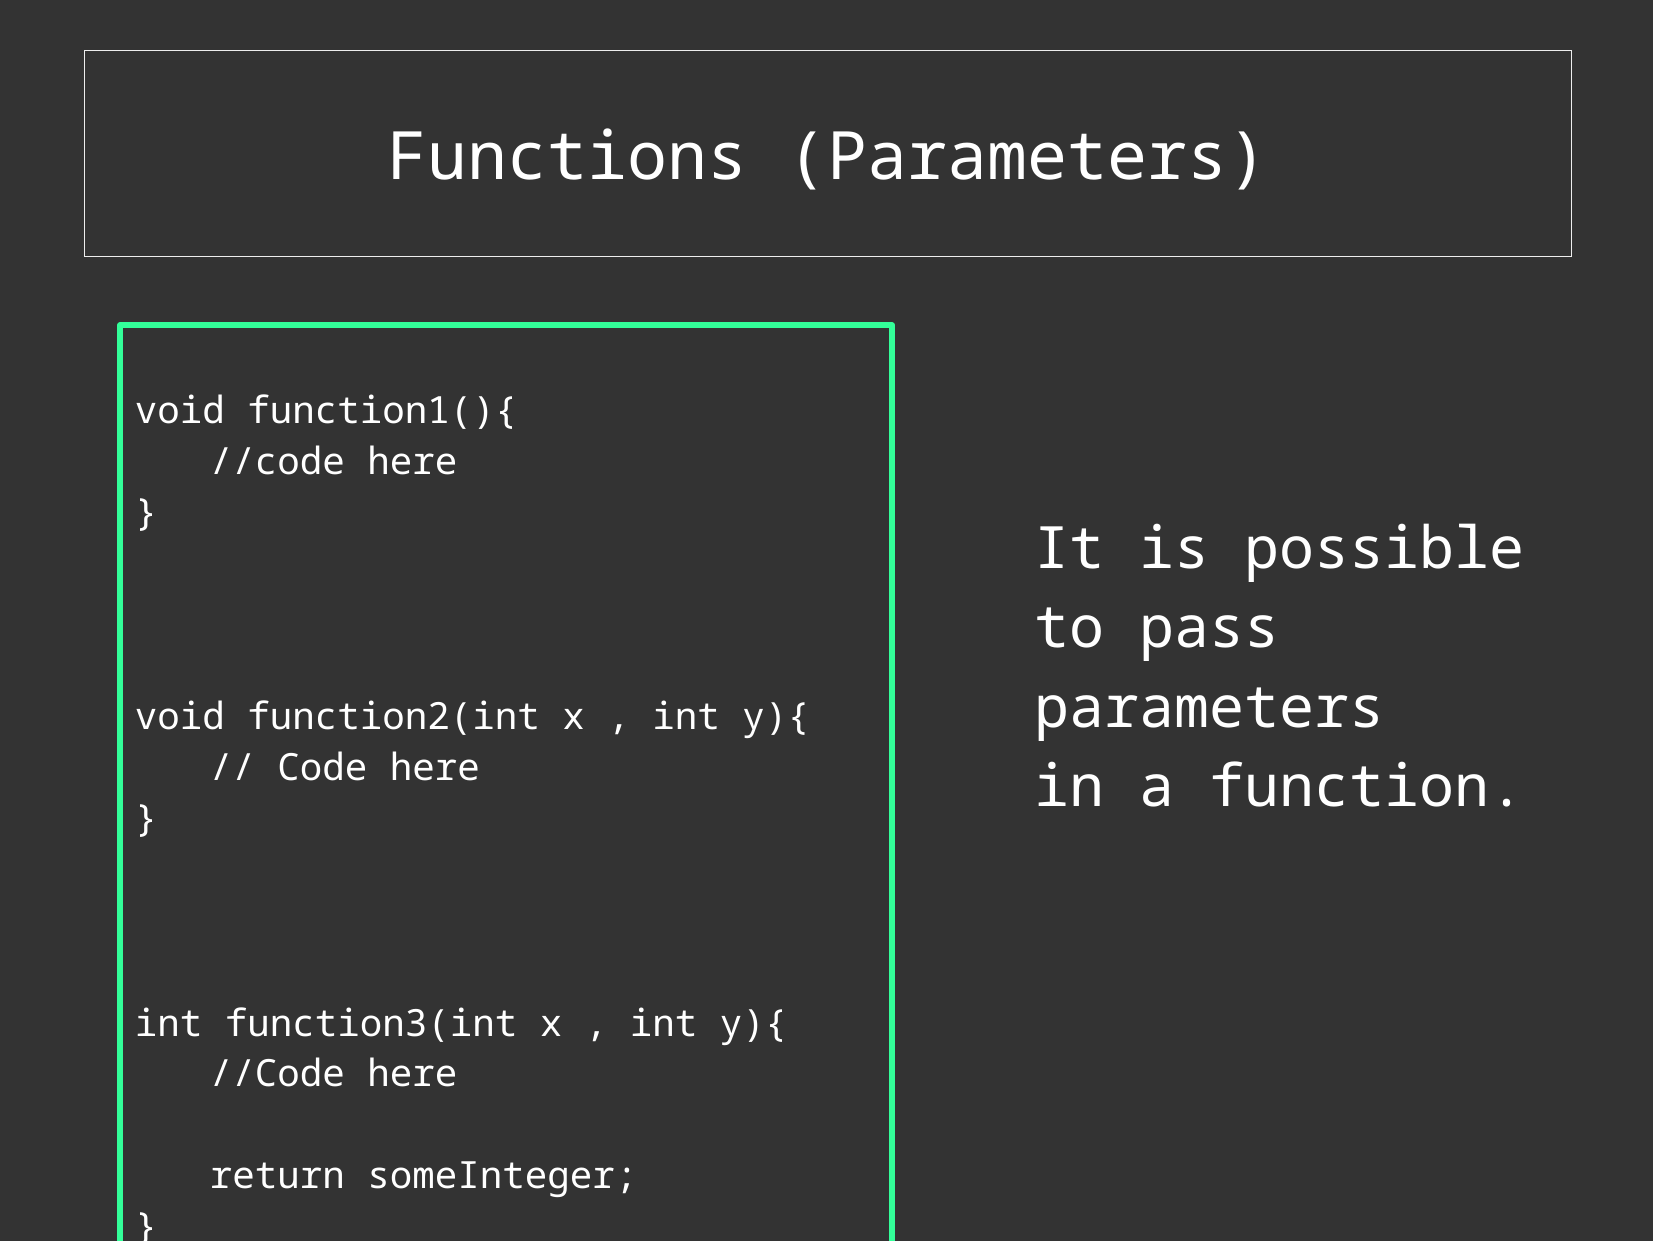

Functions (Parameters)
void function1(){
	//code here
}
void function2(int x , int y){
	// Code here
}
int function3(int x , int y){
	//Code here
	return someInteger;
}
It is possible
to pass parameters
in a function.